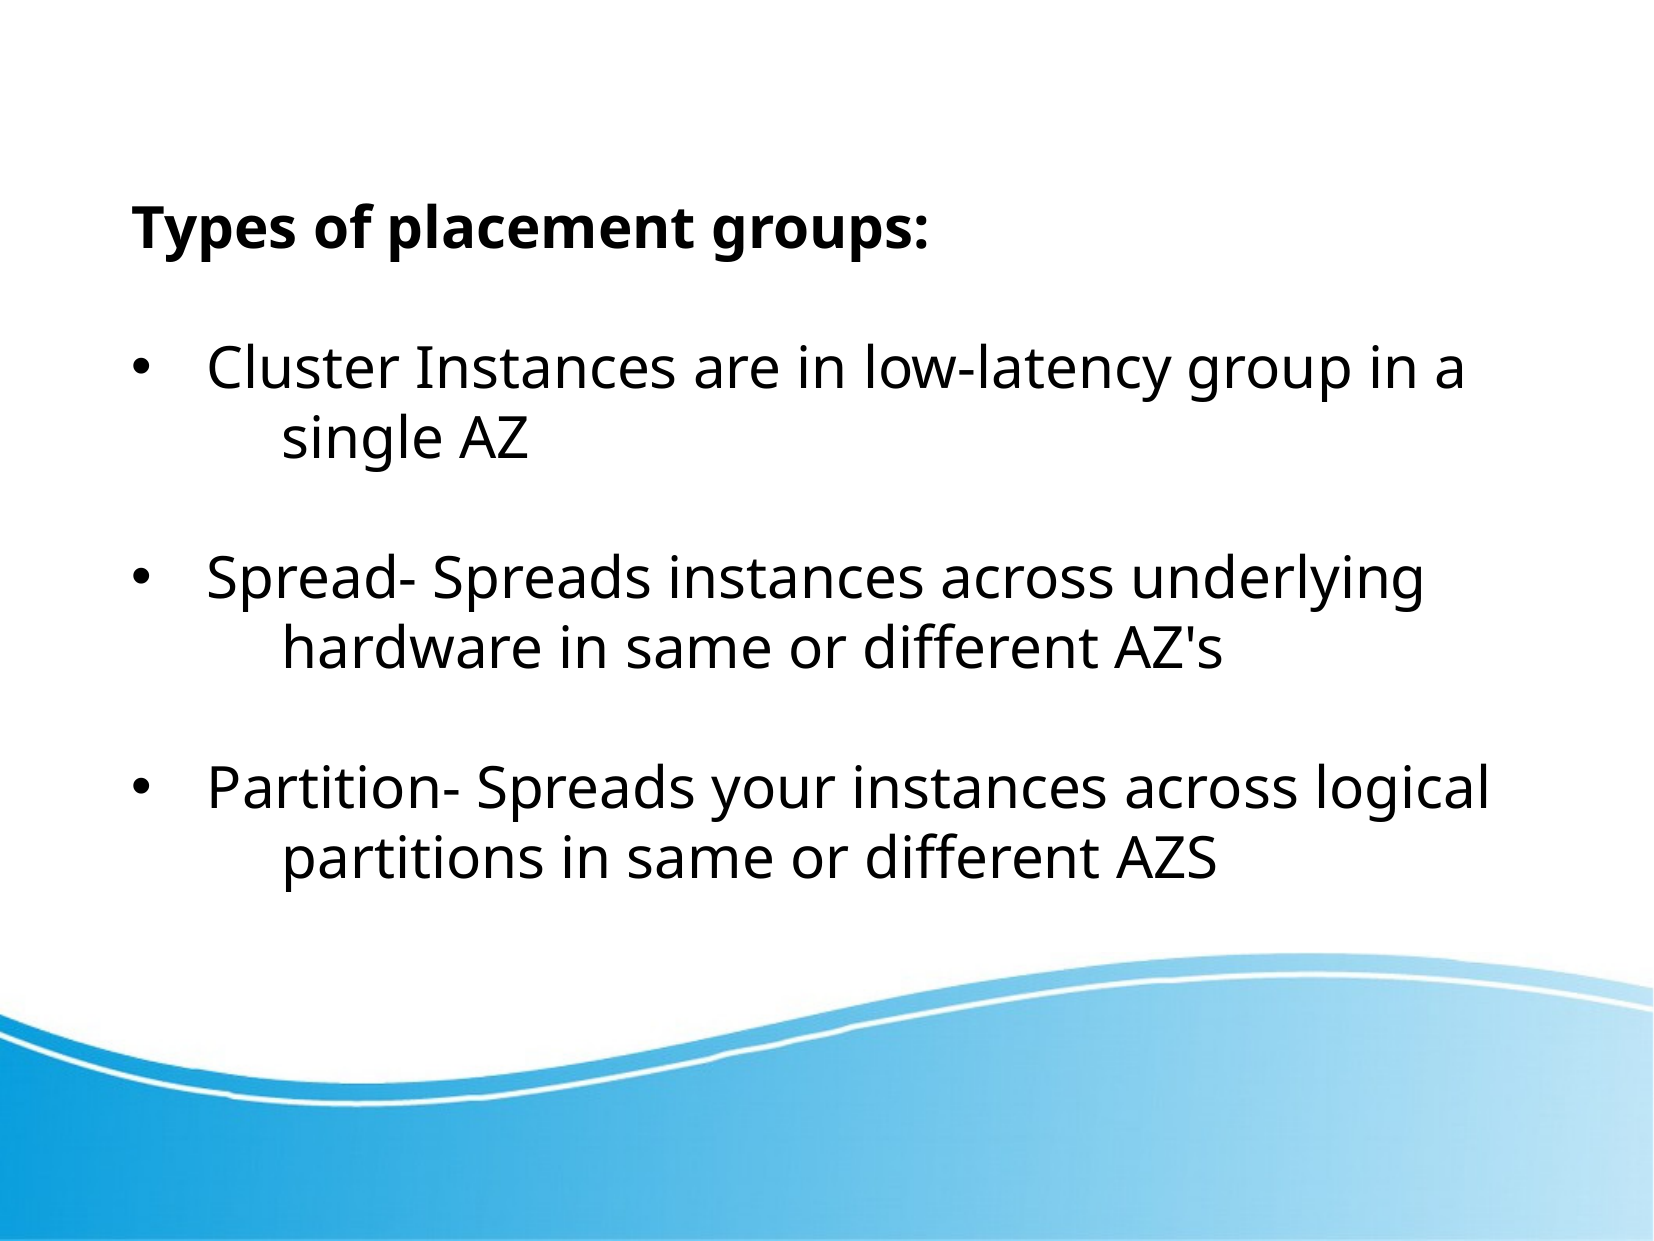

Types of placement groups:
Cluster Instances are in low-latency group in a single AZ
Spread- Spreads instances across underlying hardware in same or different AZ's
Partition- Spreads your instances across logical partitions in same or different AZS